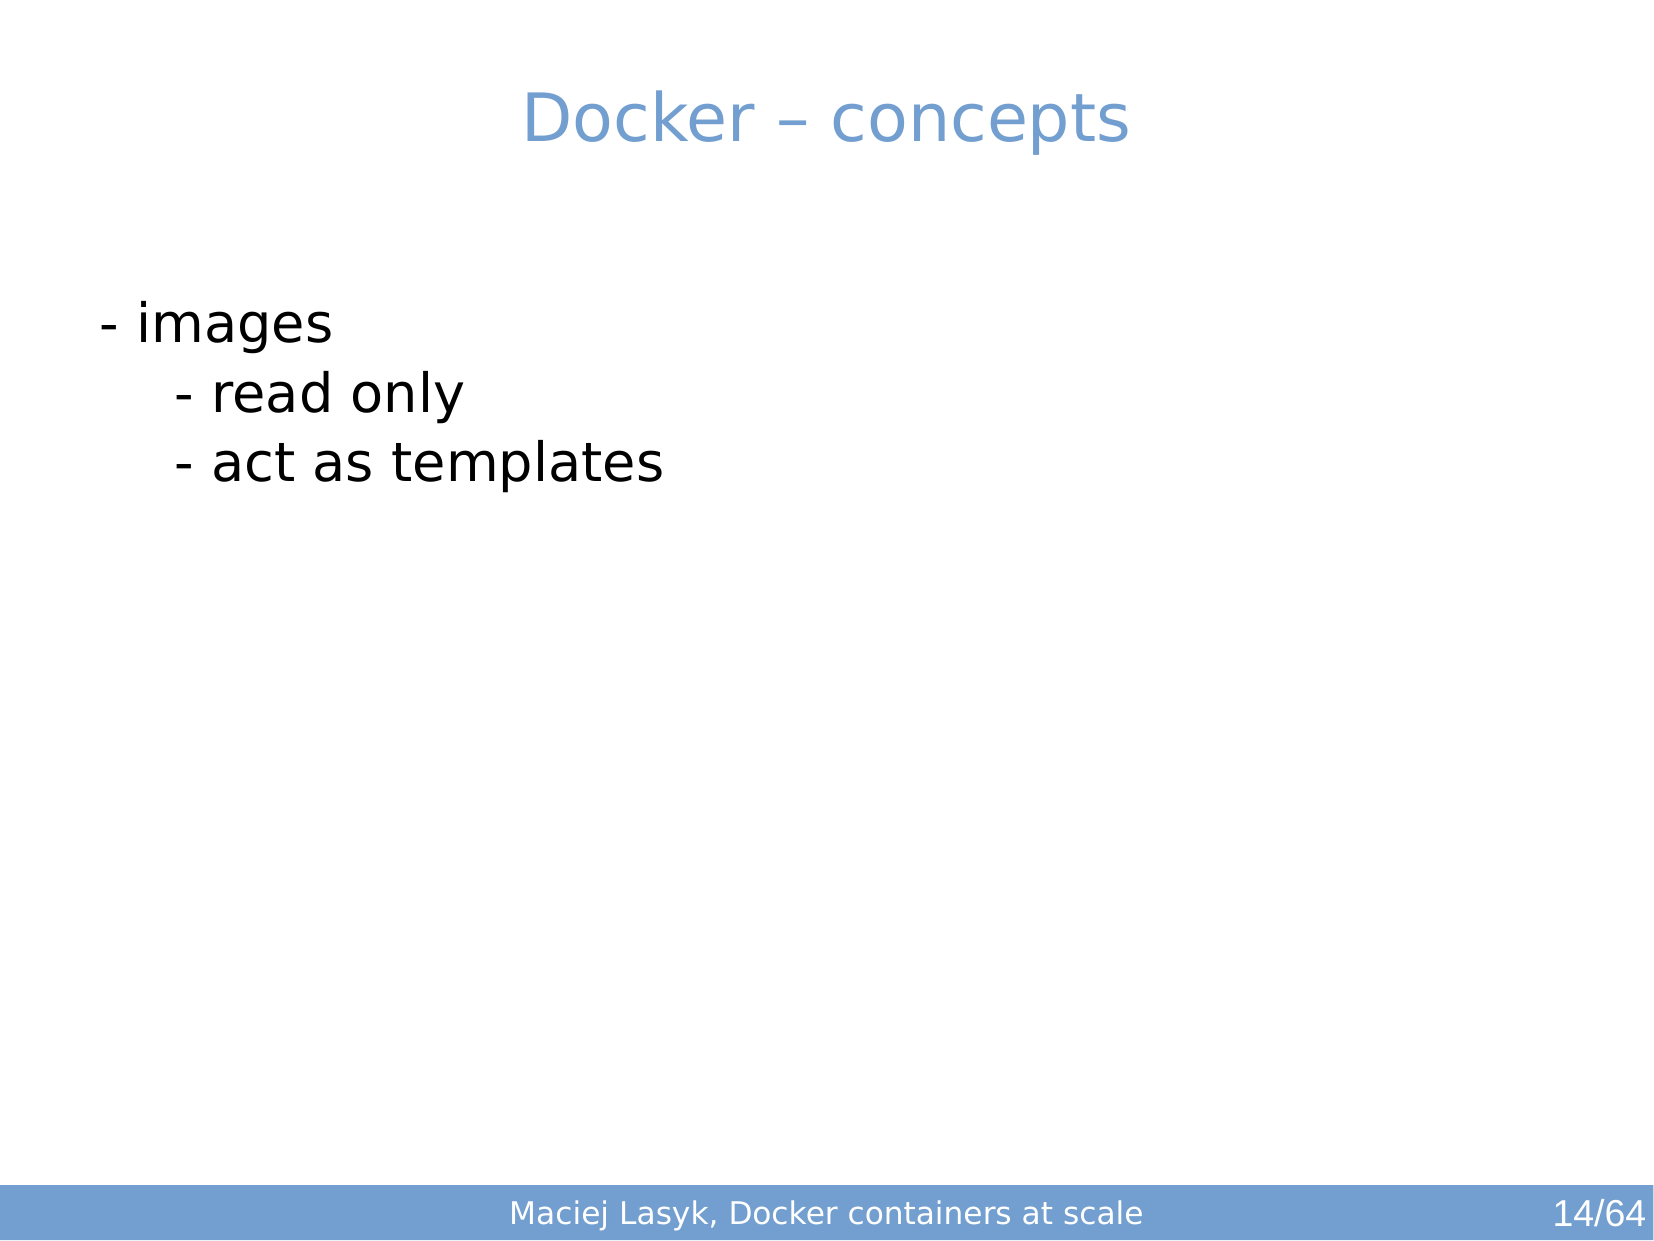

Docker – concepts
- images
	- read only
	- act as templates
 14/64
Maciej Lasyk, Docker containers at scale